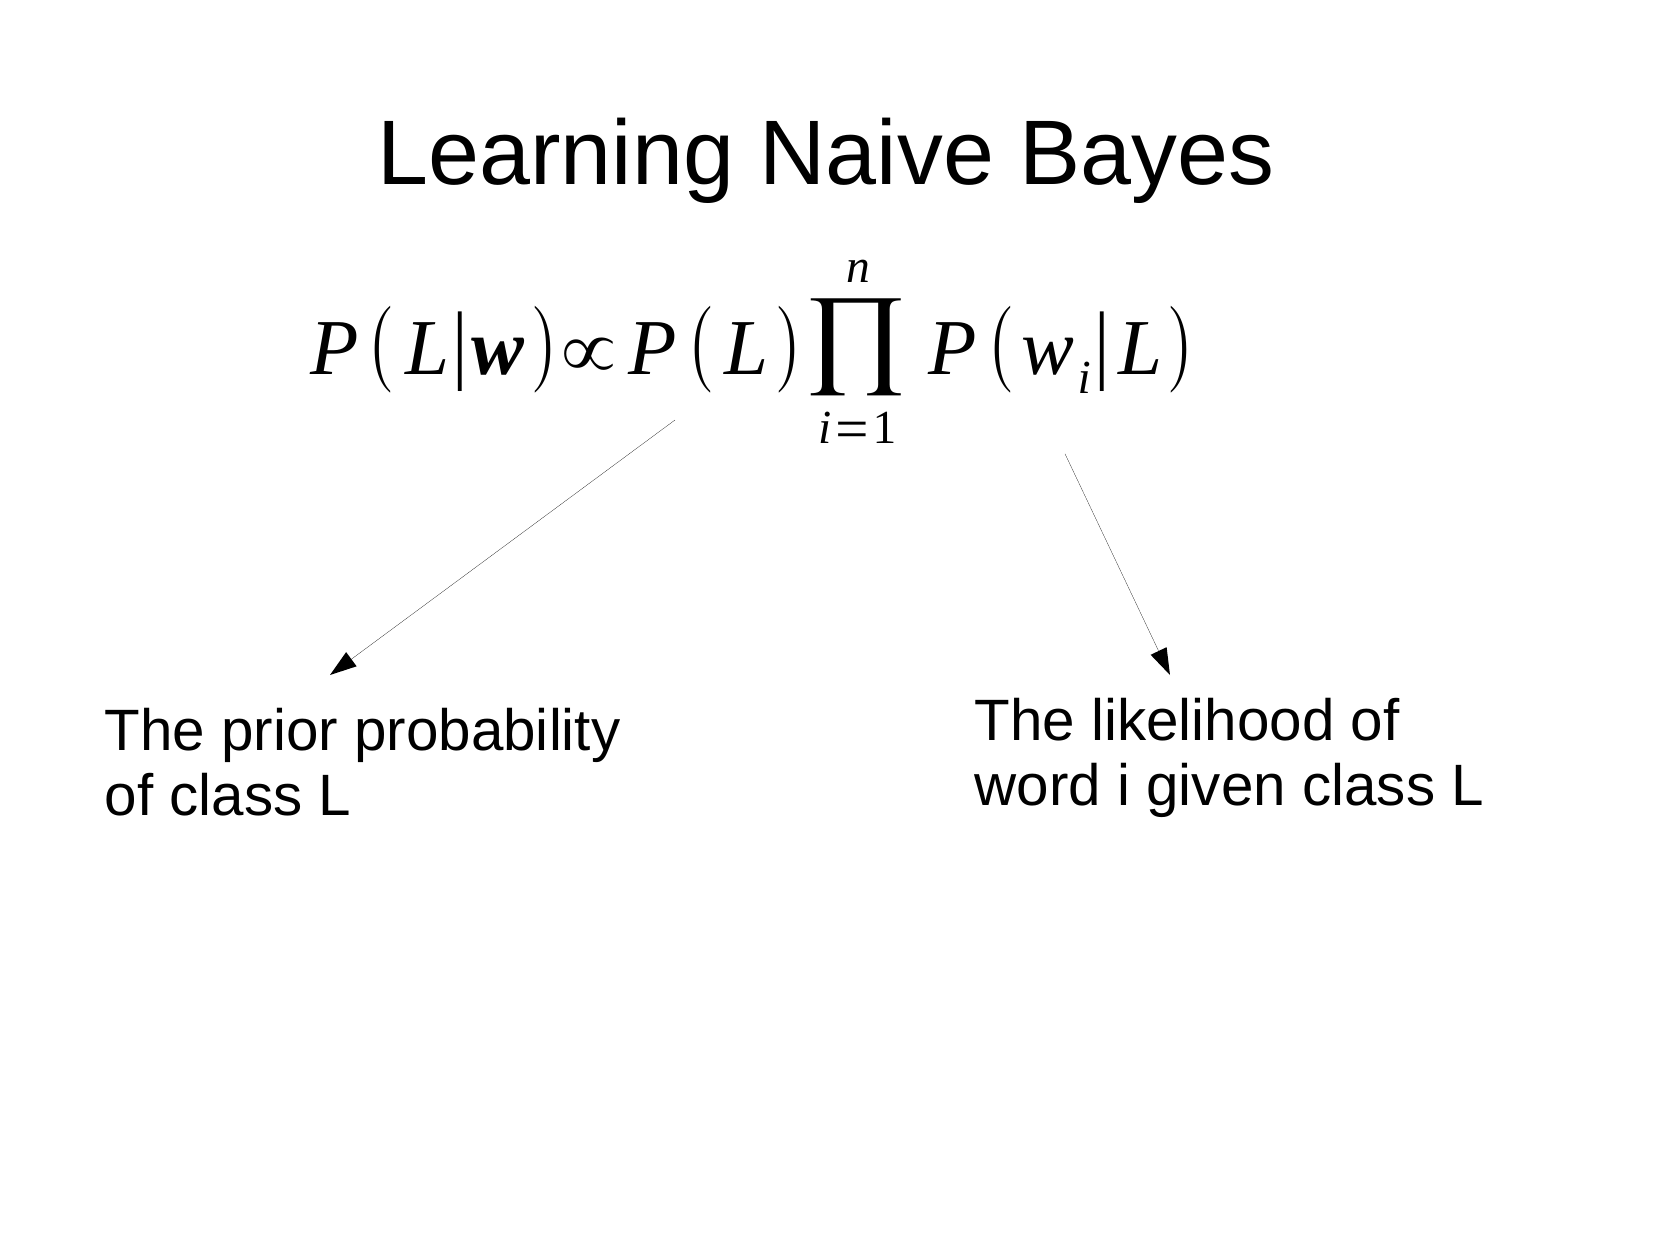

# Learning Naive Bayes
The likelihood of word i given class L
The prior probability of class L